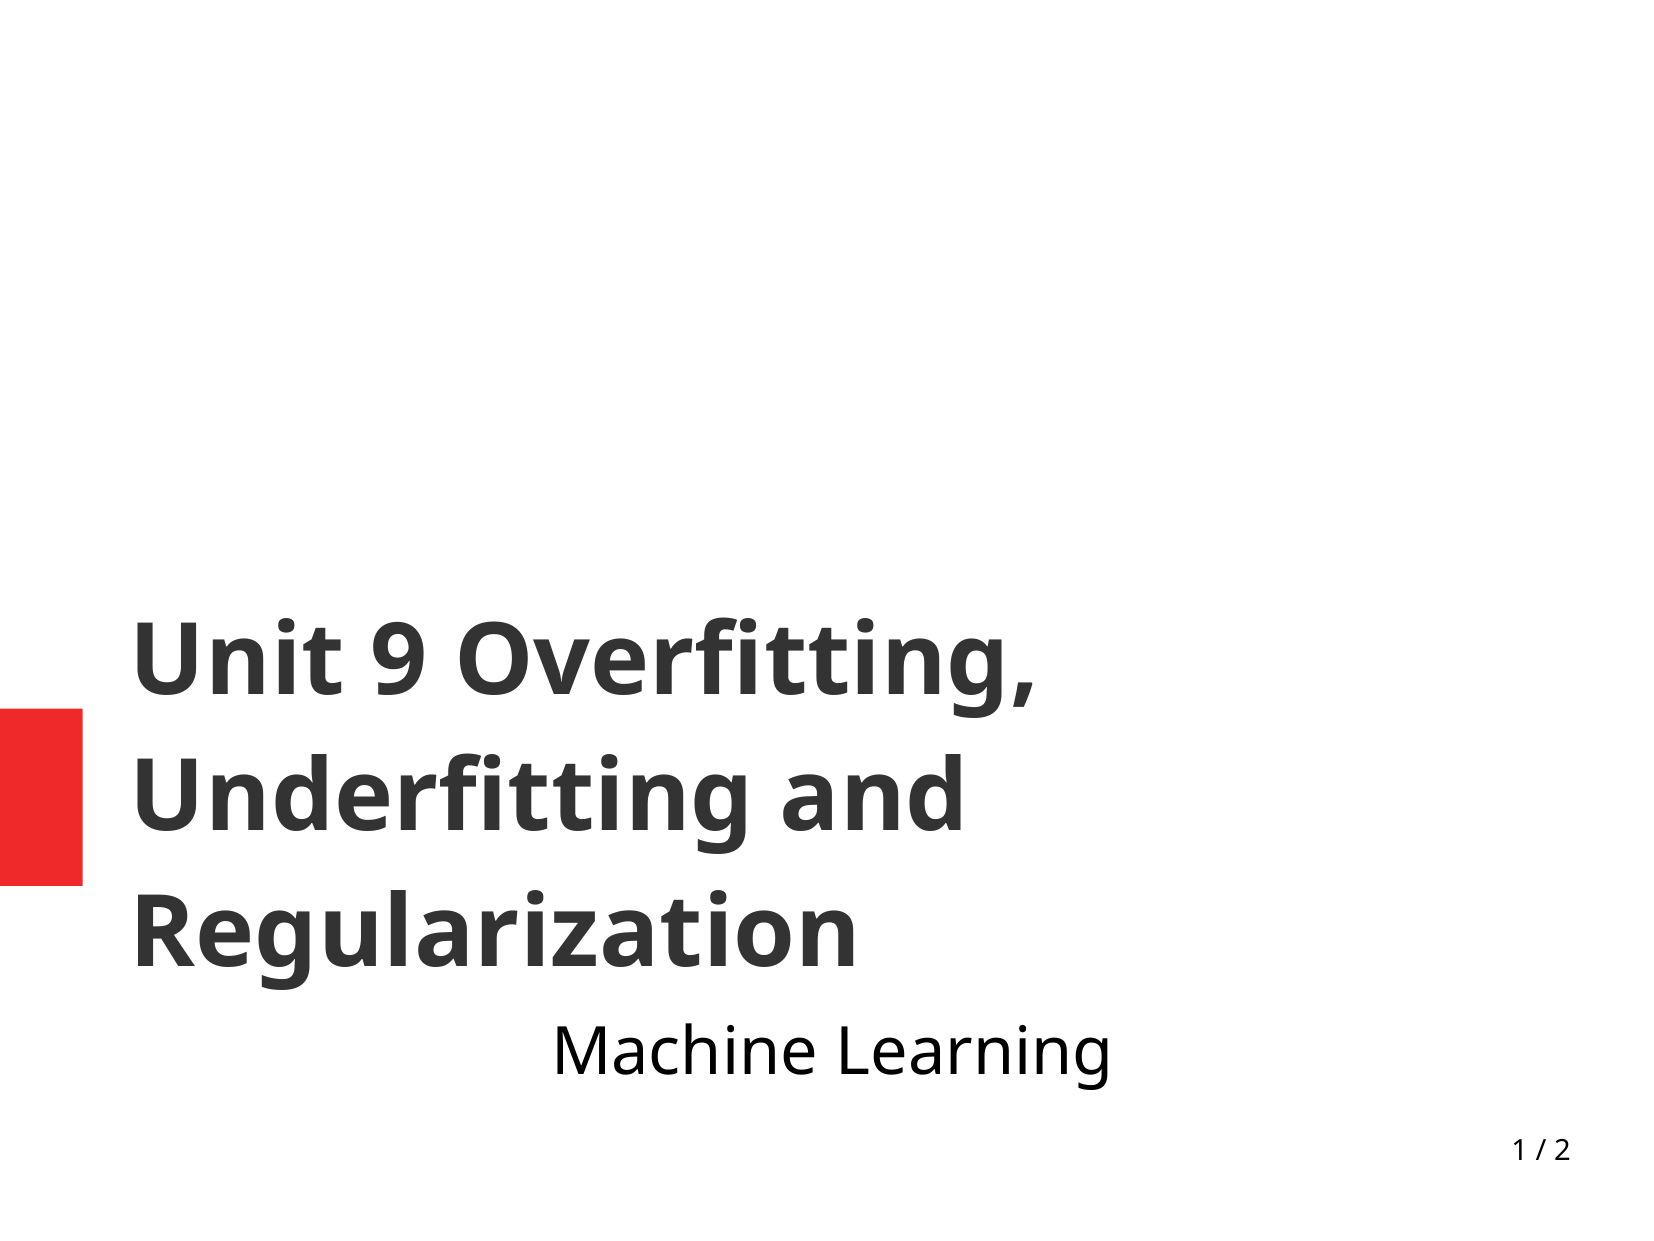

# Unit 9 Overfitting, Underfitting and Regularization
Machine Learning
1